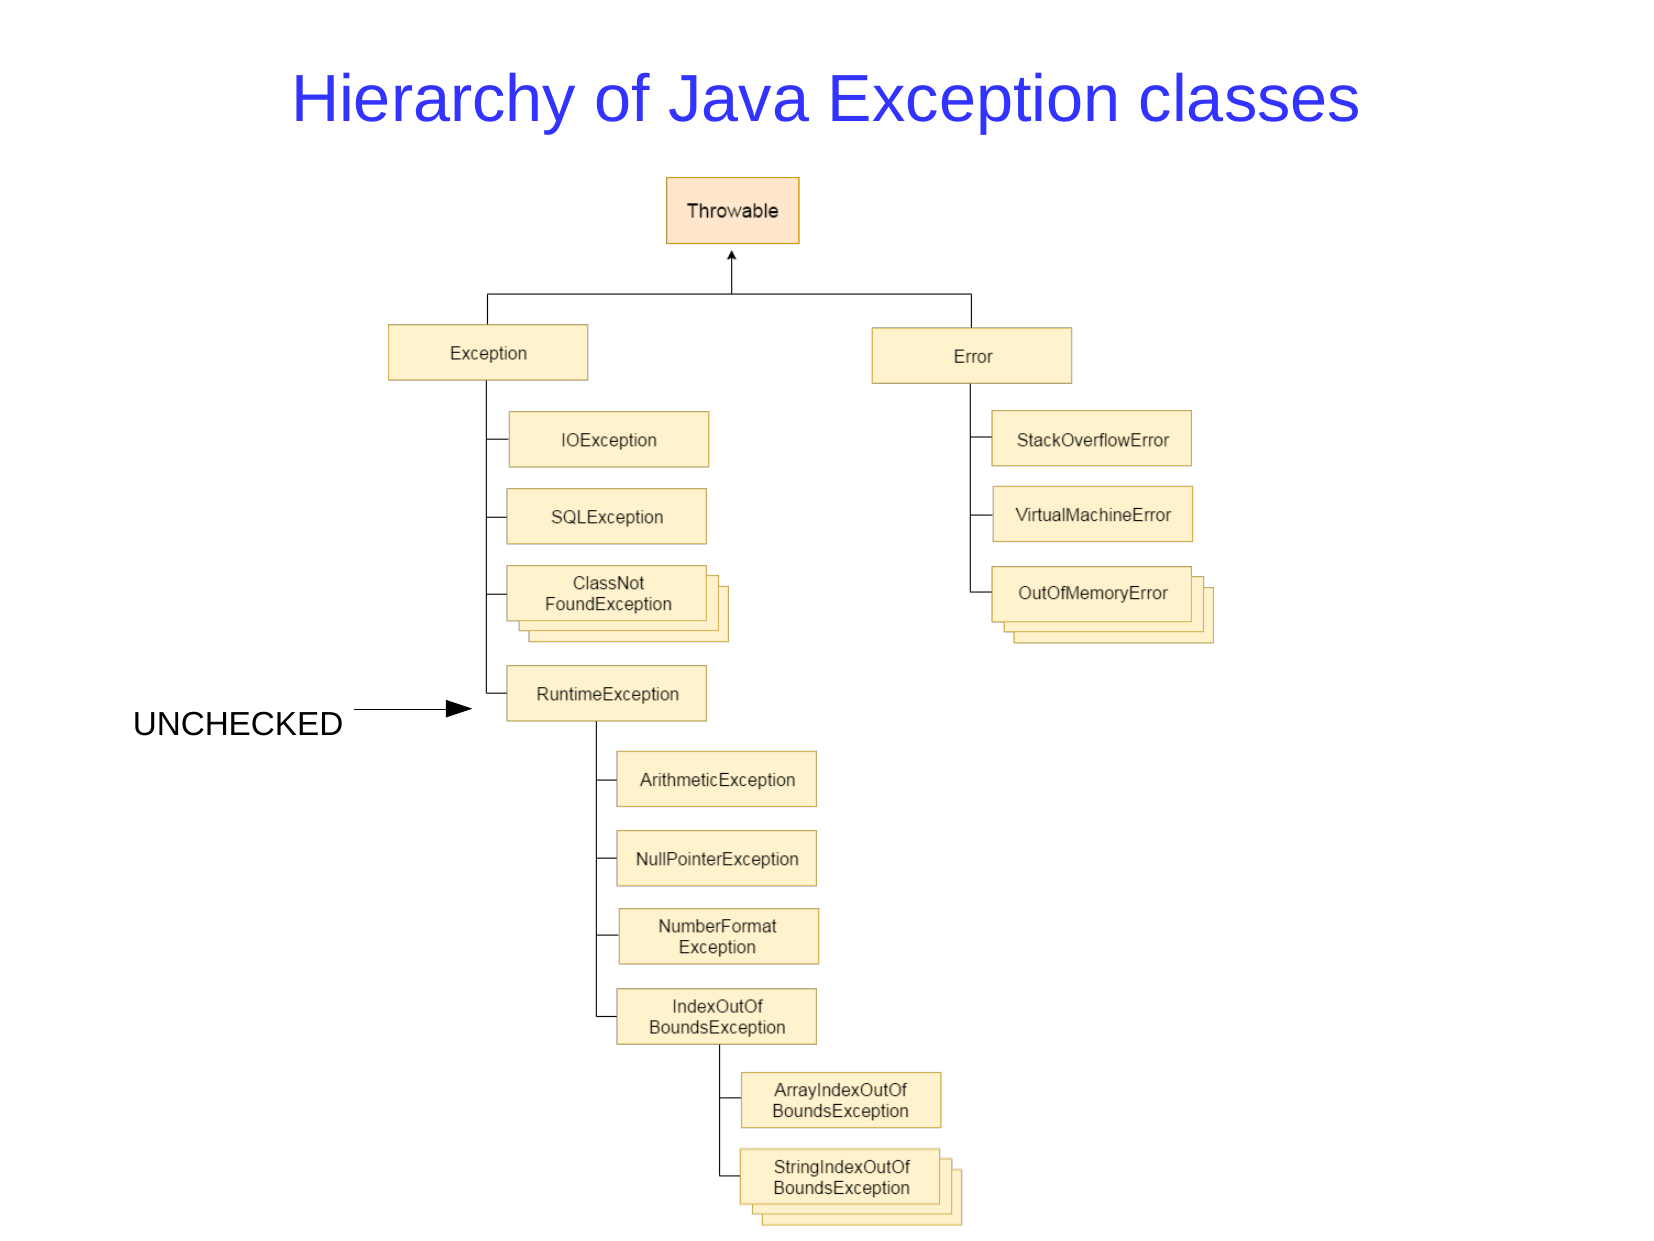

# Hierarchy of Java Exception classes
UNCHECKED